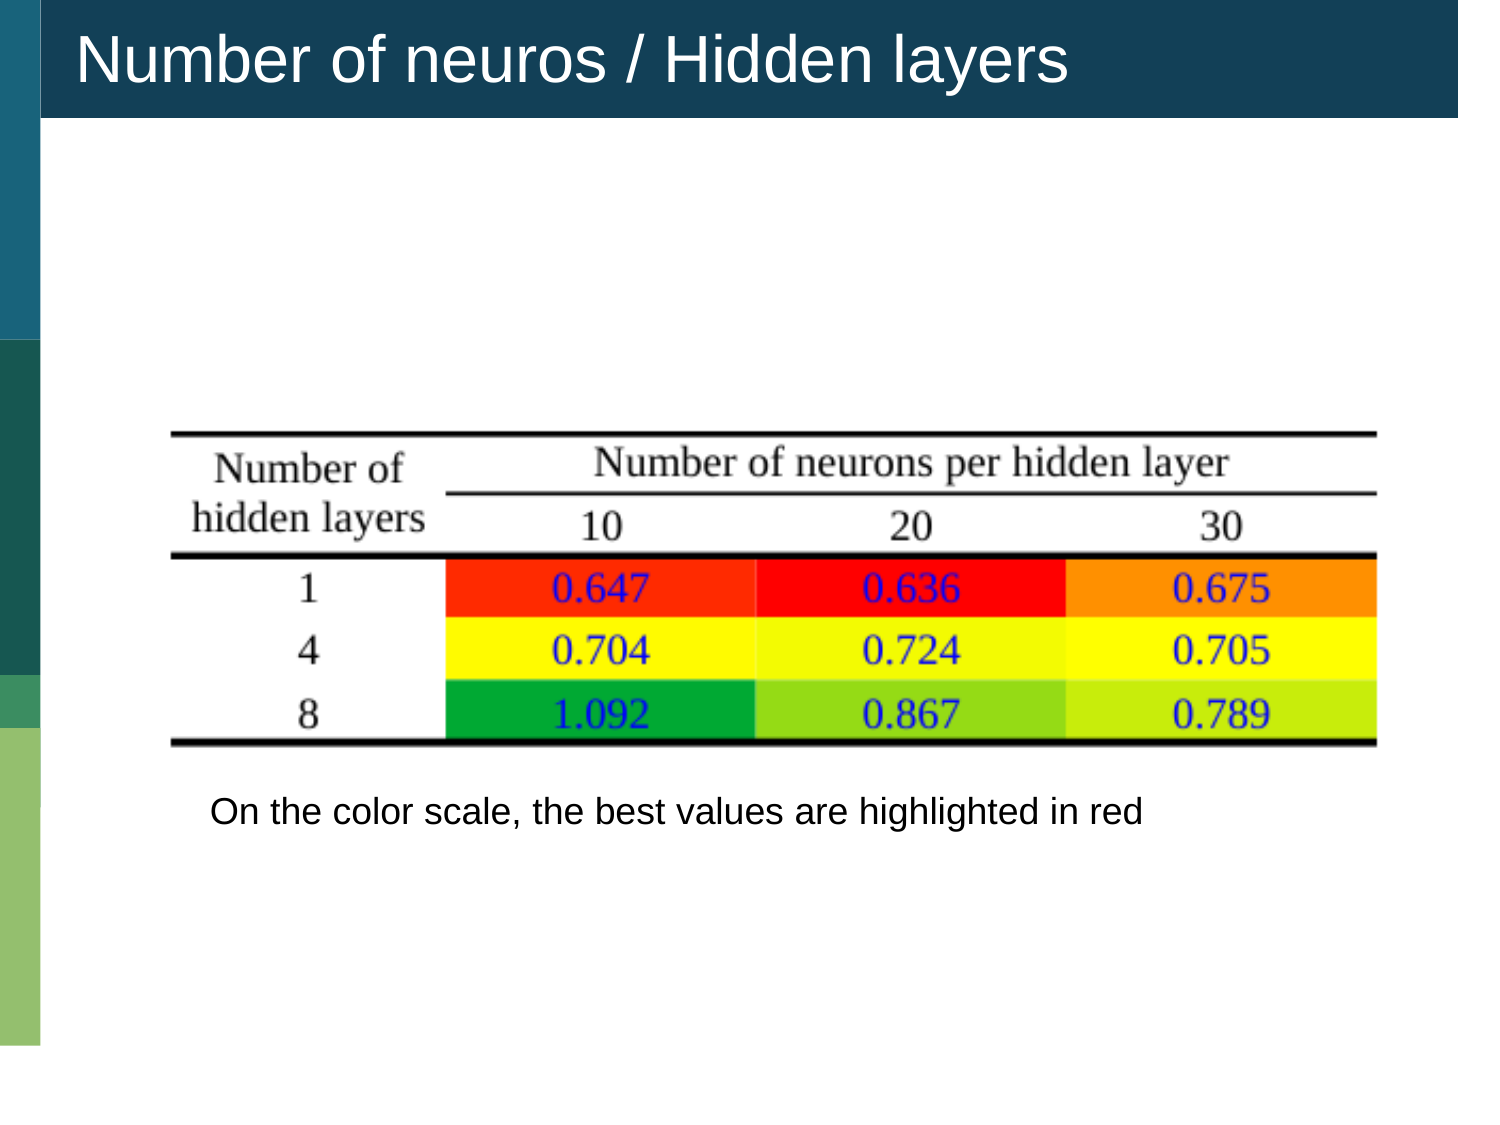

# Number of neuros / Hidden layers
On the color scale, the best values are highlighted in red